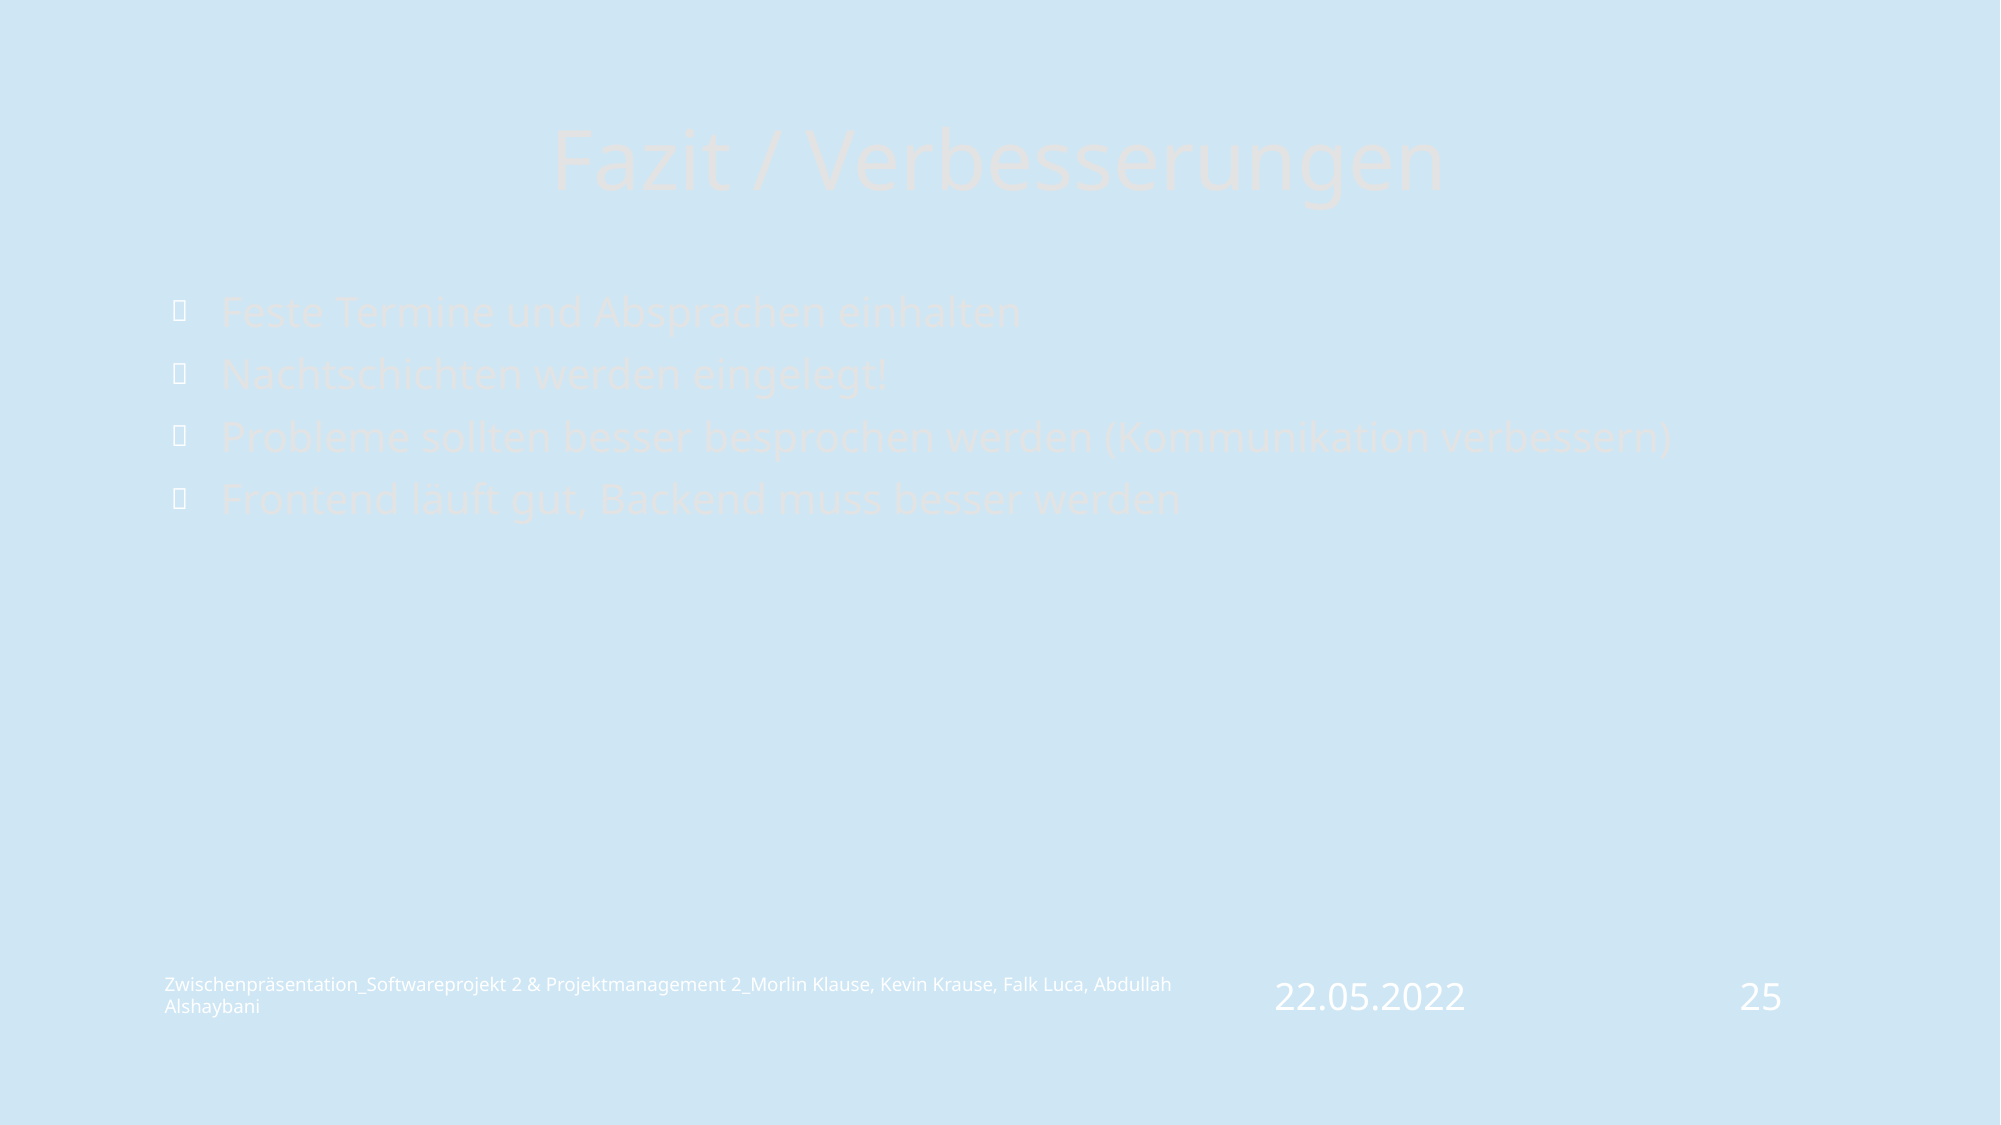

# Fazit / Verbesserungen
Feste Termine und Absprachen einhalten
Nachtschichten werden eingelegt!
Probleme sollten besser besprochen werden (Kommunikation verbessern)
Frontend läuft gut, Backend muss besser werden
Zwischenpräsentation_Softwareprojekt 2 & Projektmanagement 2_Morlin Klause, Kevin Krause, Falk Luca, Abdullah Alshaybani
22.05.2022